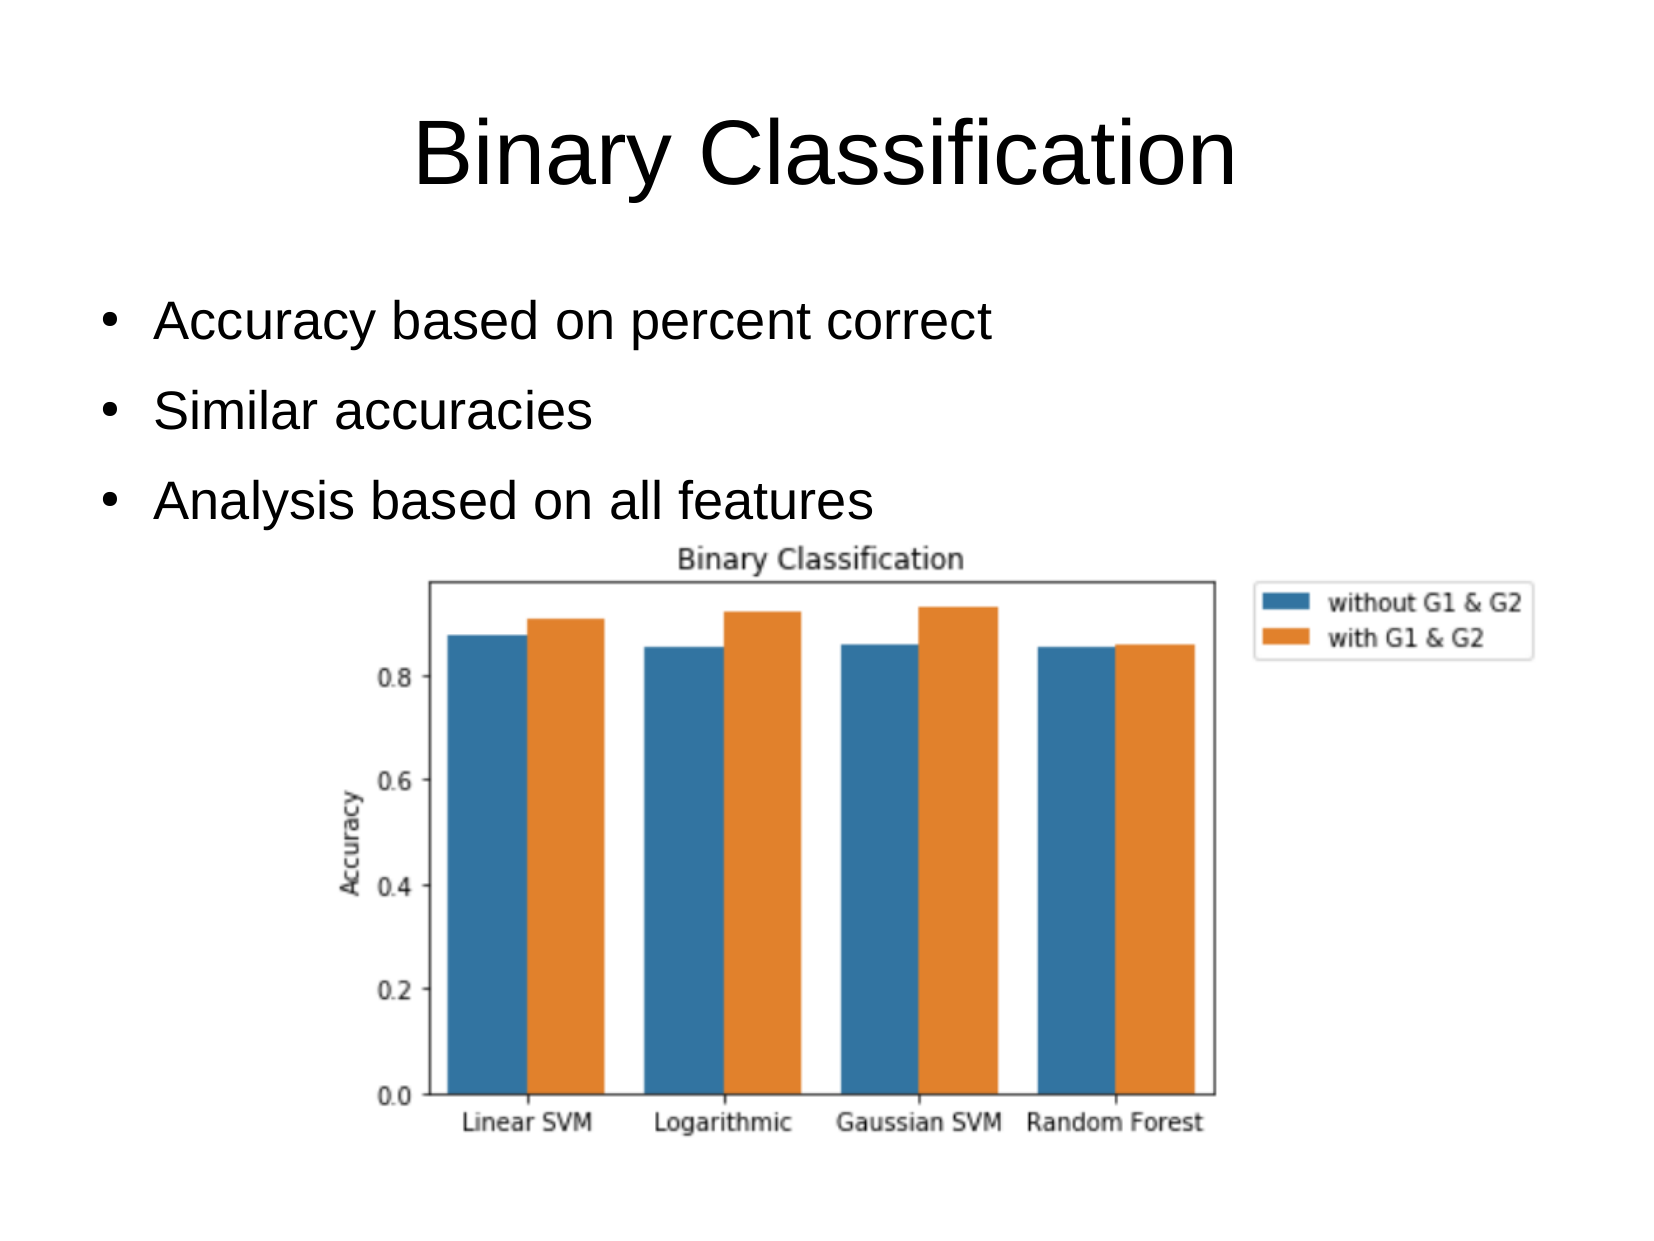

# Binary Classification
Accuracy based on percent correct
Similar accuracies
Analysis based on all features